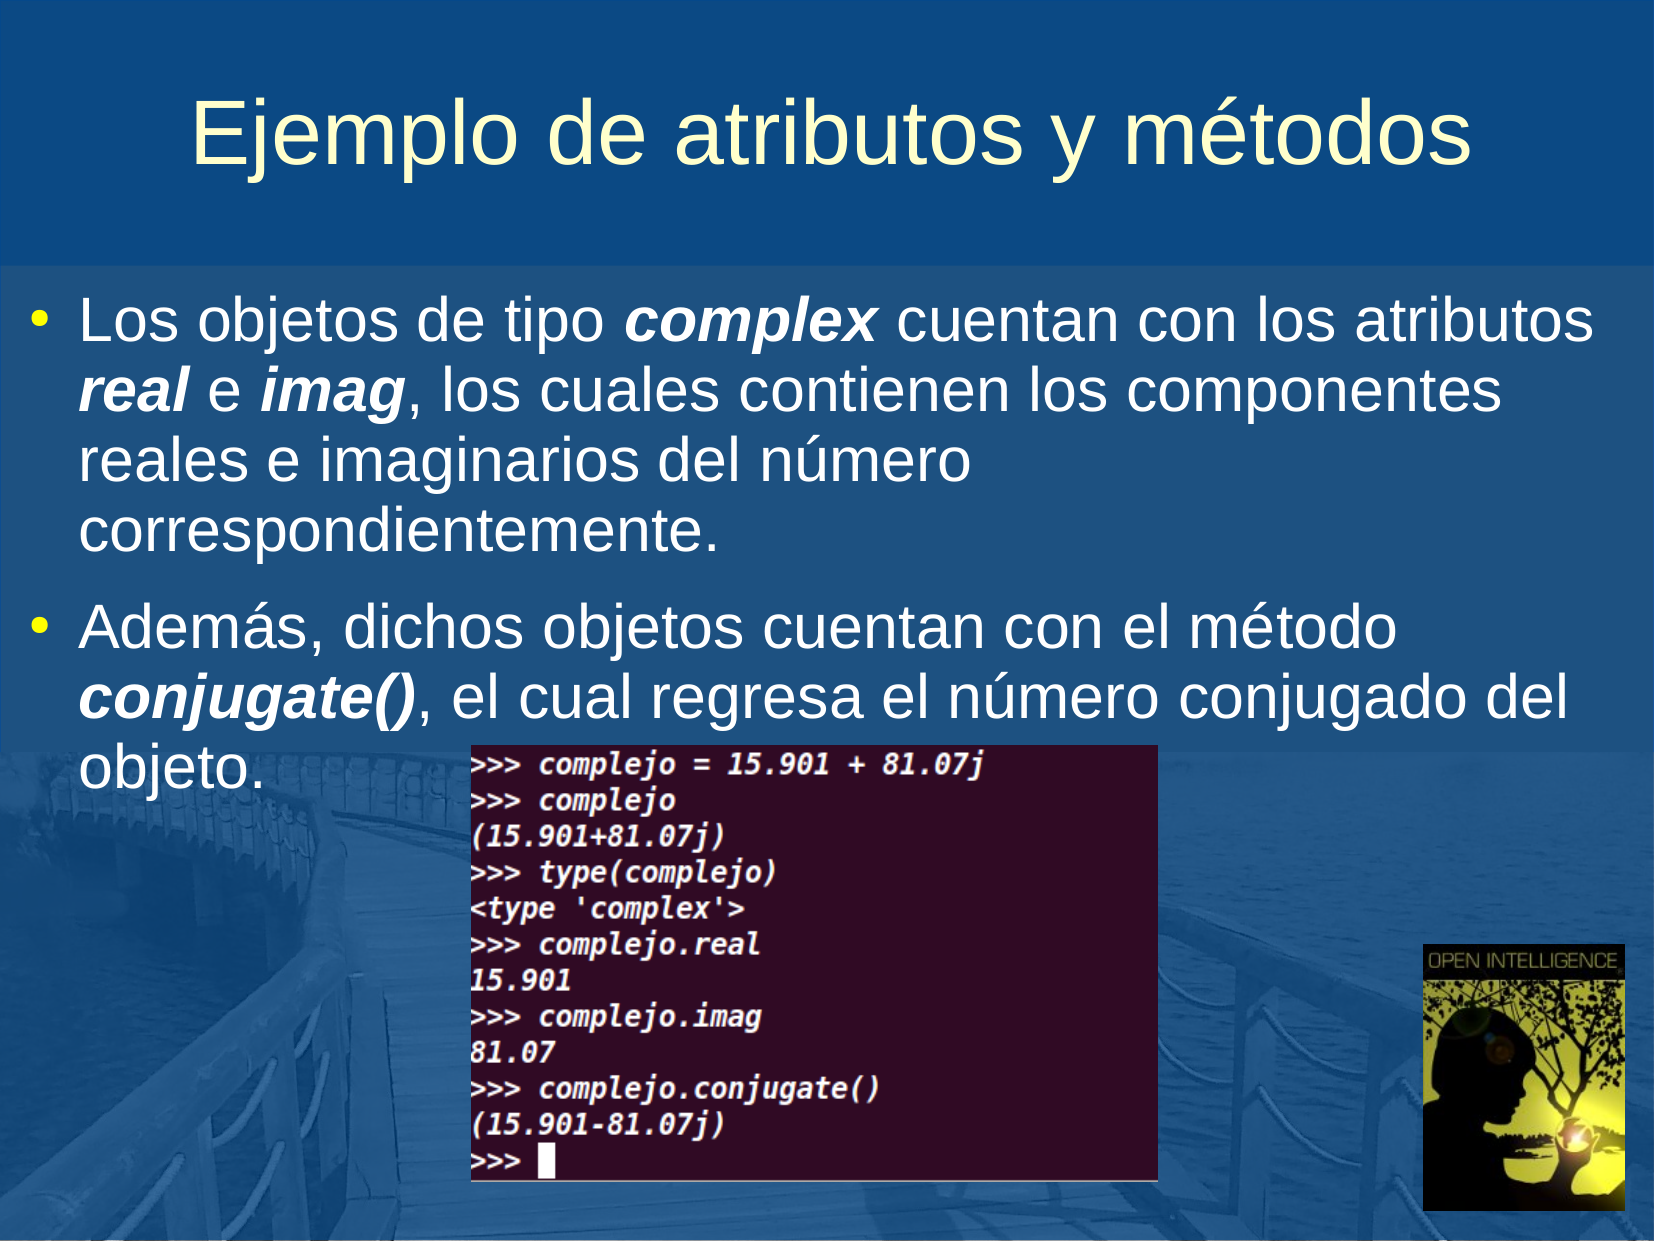

# Ejemplo de atributos y métodos
Los objetos de tipo complex cuentan con los atributos real e imag, los cuales contienen los componentes reales e imaginarios del número correspondientemente.
Además, dichos objetos cuentan con el método conjugate(), el cual regresa el número conjugado del objeto.